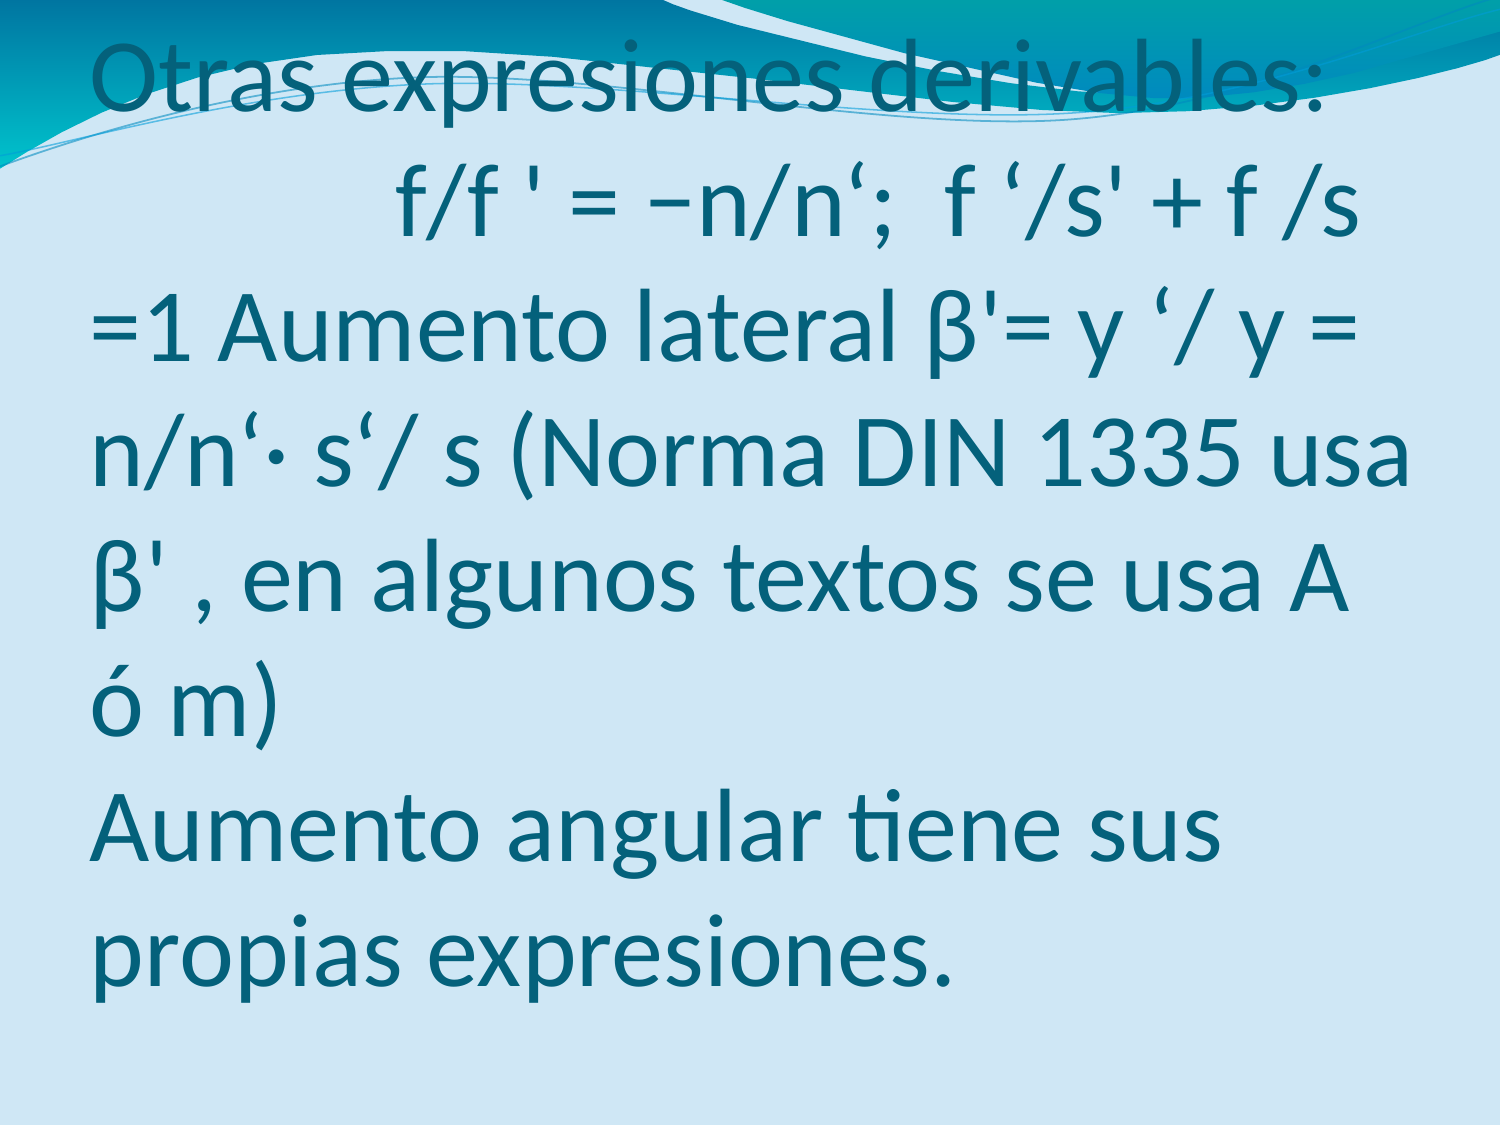

# Otras expresiones derivables: f/f ' = −n/n‘; f ‘/s' + f /s =1 Aumento lateral β'= y ‘/ y = n/n‘· s‘/ s (Norma DIN 1335 usa β' , en algunos textos se usa A ó m) Aumento angular tiene sus propias expresiones.